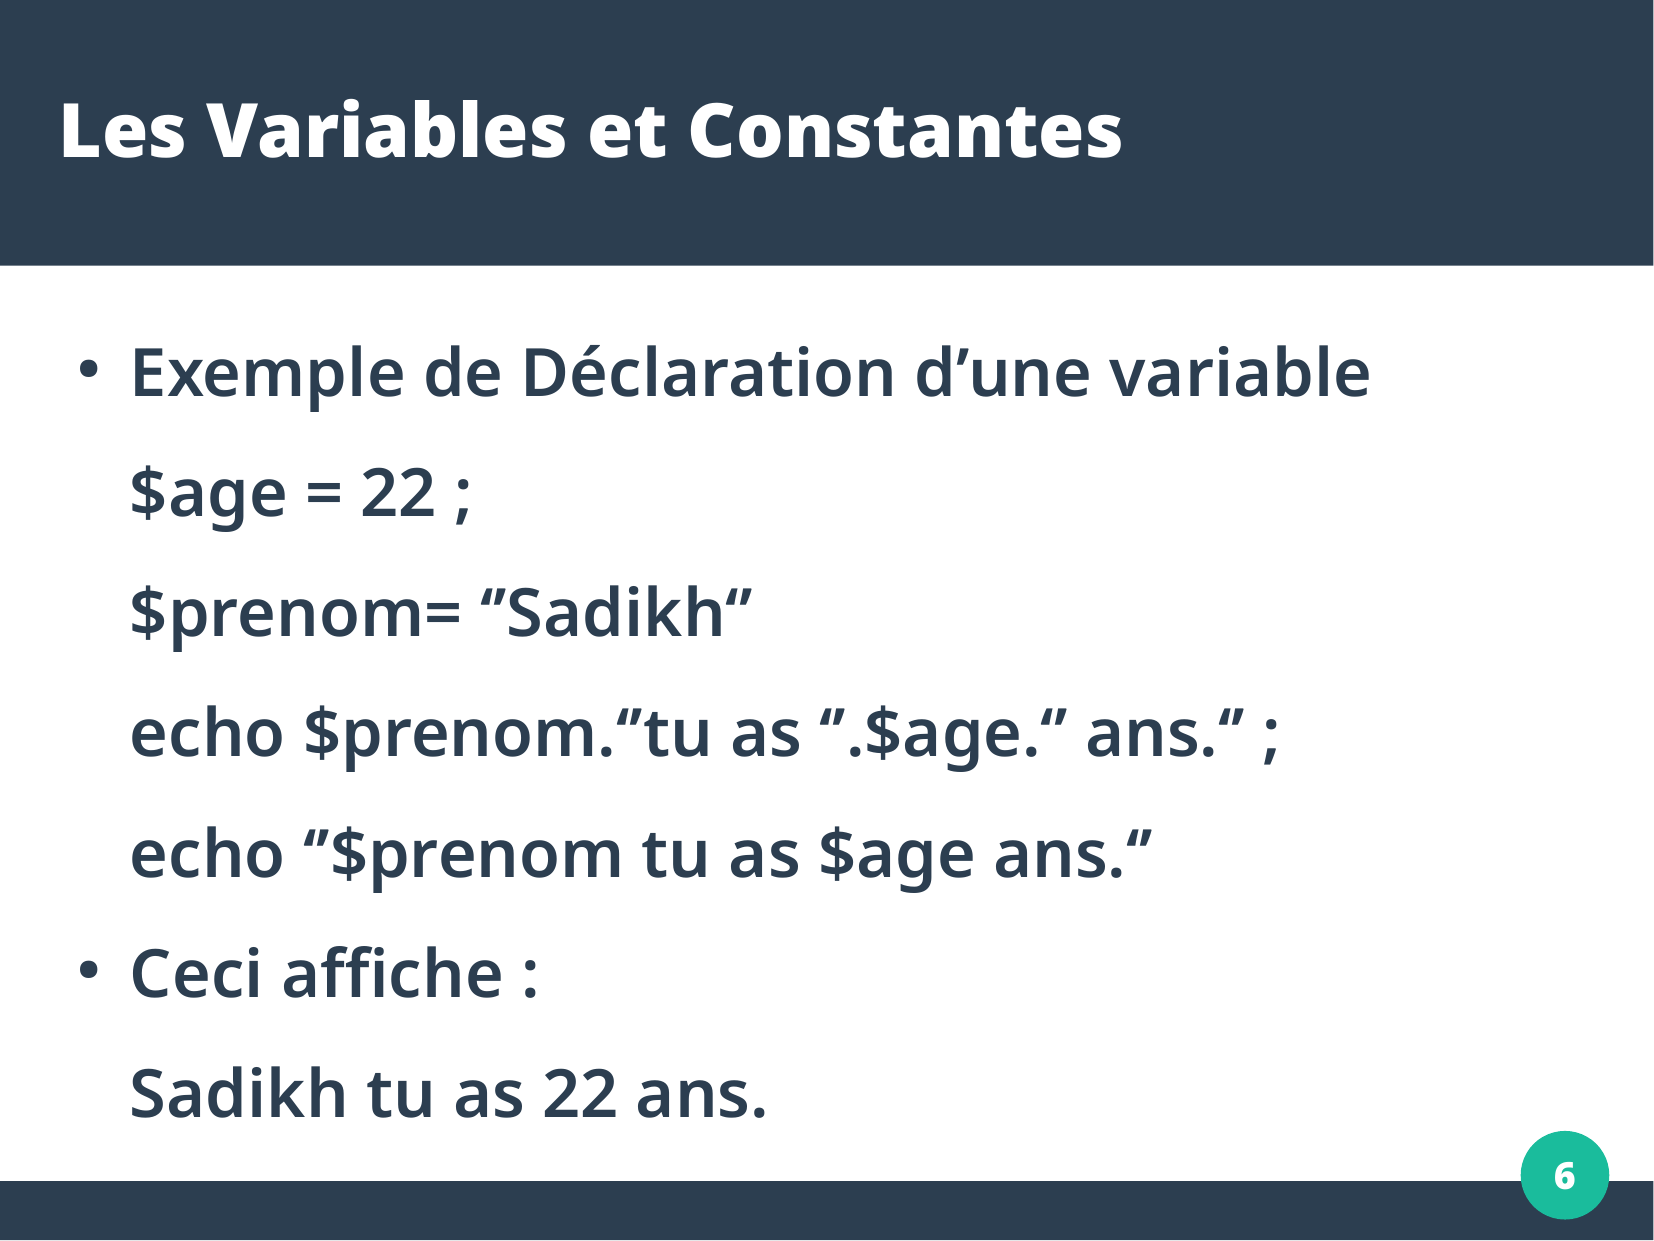

# Les Variables et Constantes
Exemple de Déclaration d’une variable
$age = 22 ;
$prenom= ‘’Sadikh‘’
echo $prenom.‘’tu as ‘’.$age.‘’ ans.‘’ ;
echo ‘’$prenom tu as $age ans.‘’
Ceci affiche :
Sadikh tu as 22 ans.
6